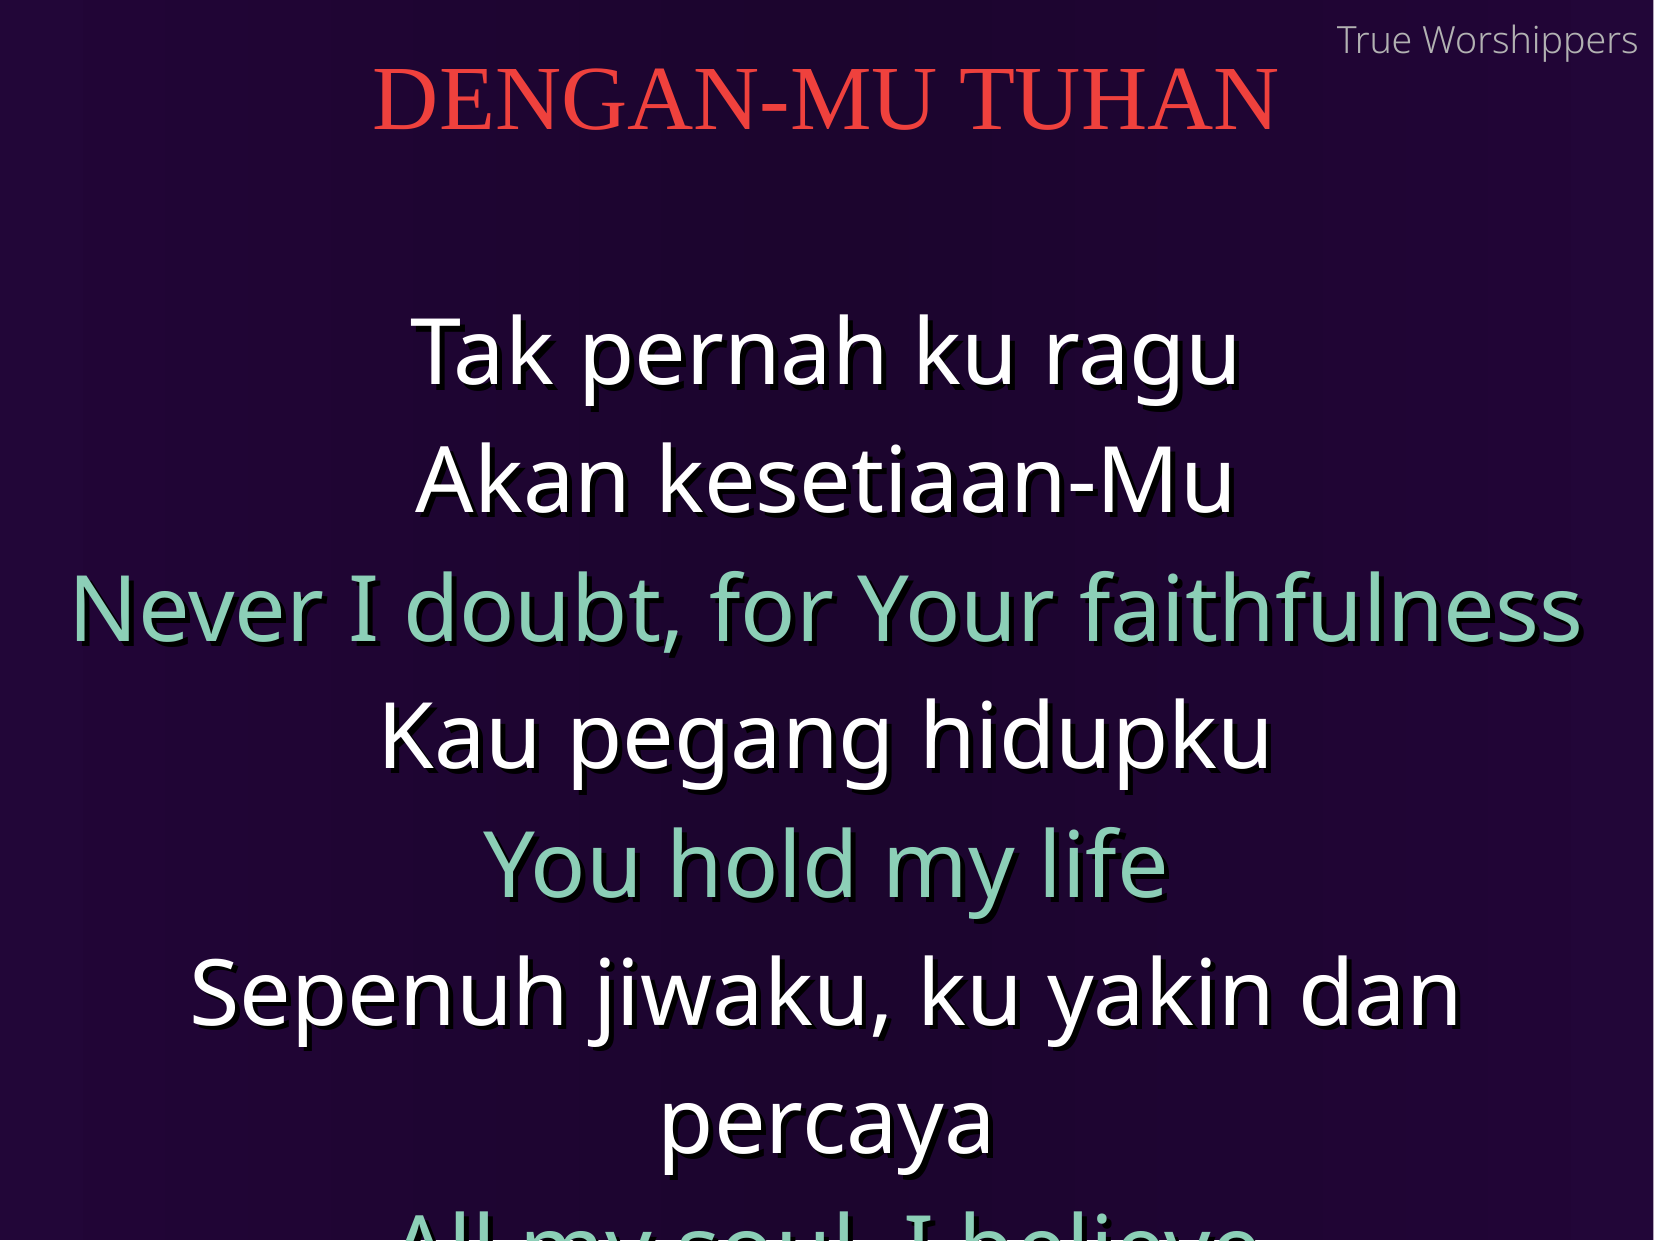

True Worshippers
DENGAN-MU TUHAN
Tak pernah ku ragu
Akan kesetiaan-Mu
Kau pegang hidupku
Sepenuh jiwaku, ku yakin dan
percaya
Kau tuntun langkahku
Never I doubt, for Your faithfulness
You hold my life
All my soul, I believe
You guide my path